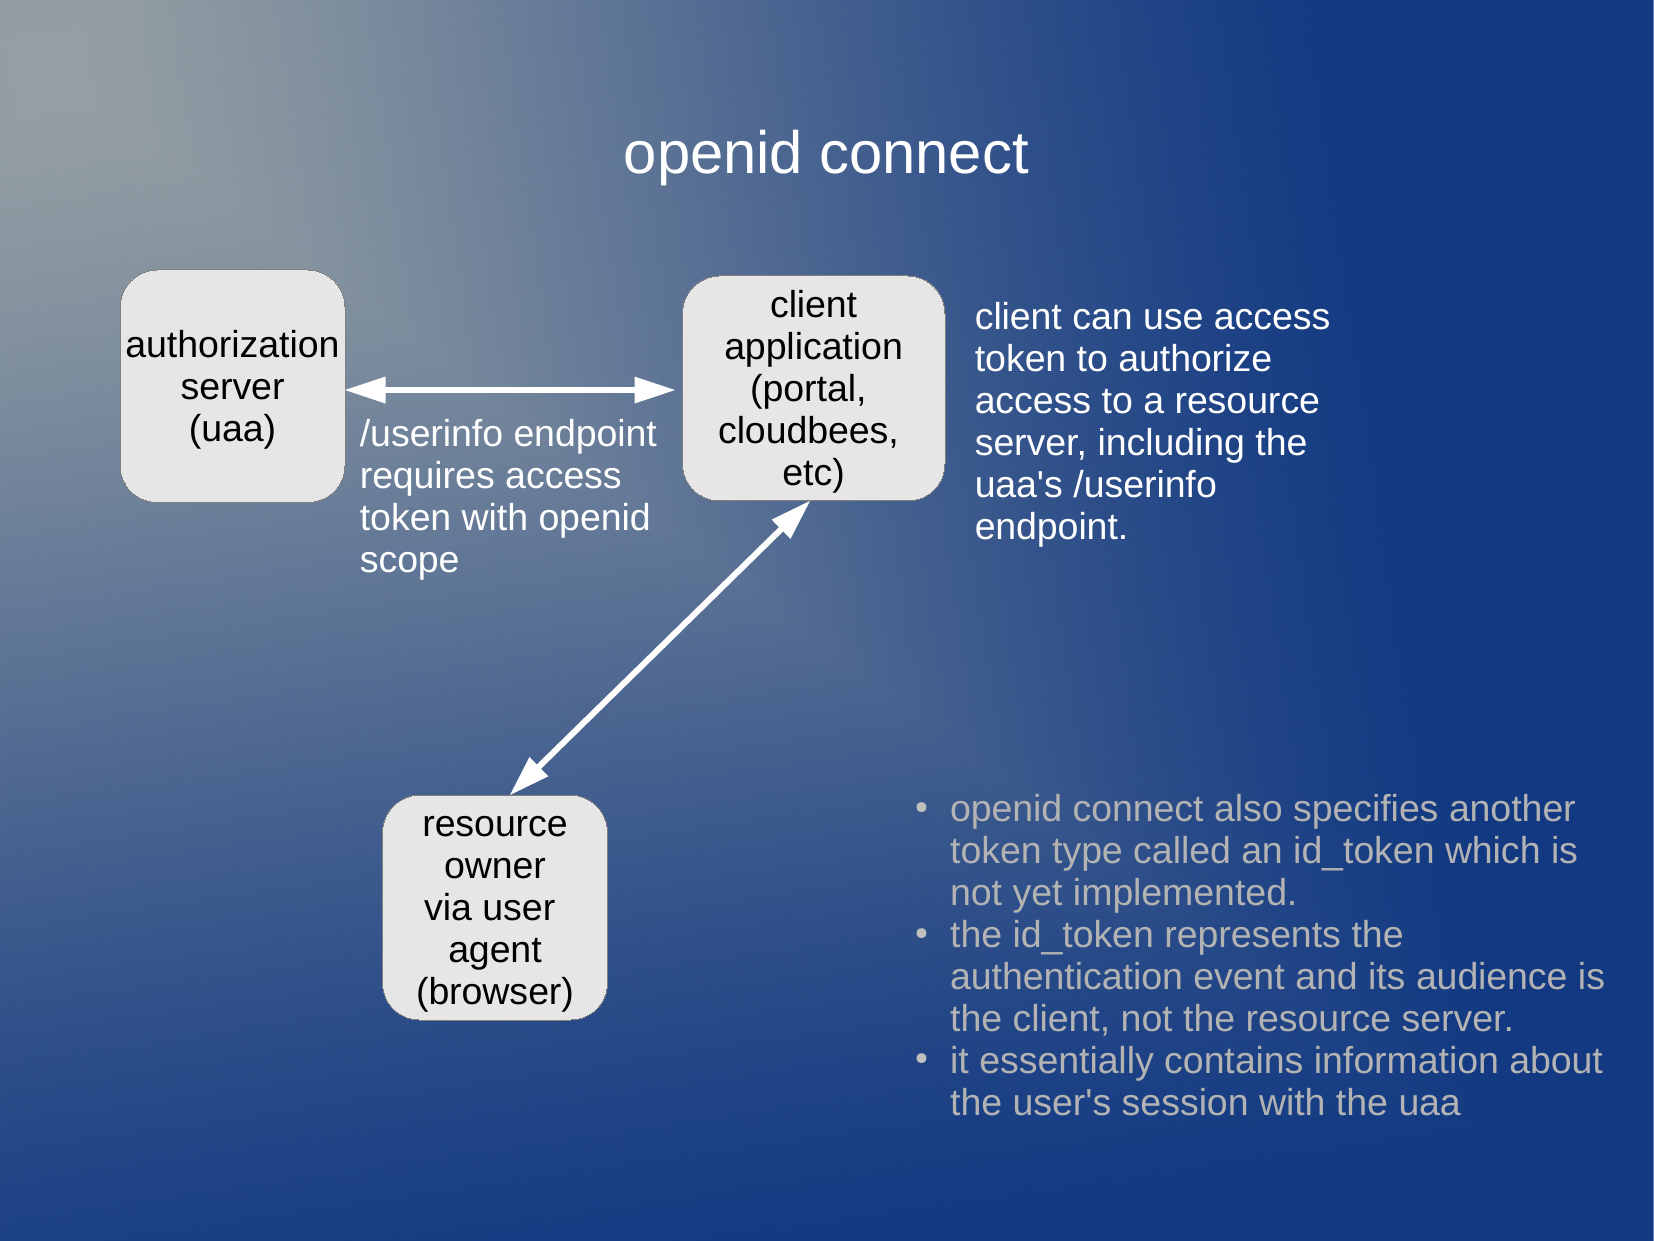

# openid connect
authorization
server
(uaa)
client
application
(portal,
cloudbees,
etc)
client can use access token to authorize access to a resource server, including the uaa's /userinfo endpoint.
/userinfo endpoint requires access token with openid scope
openid connect also specifies another token type called an id_token which is not yet implemented.
the id_token represents the authentication event and its audience is the client, not the resource server.
it essentially contains information about the user's session with the uaa
resource
owner
via user
agent
(browser)